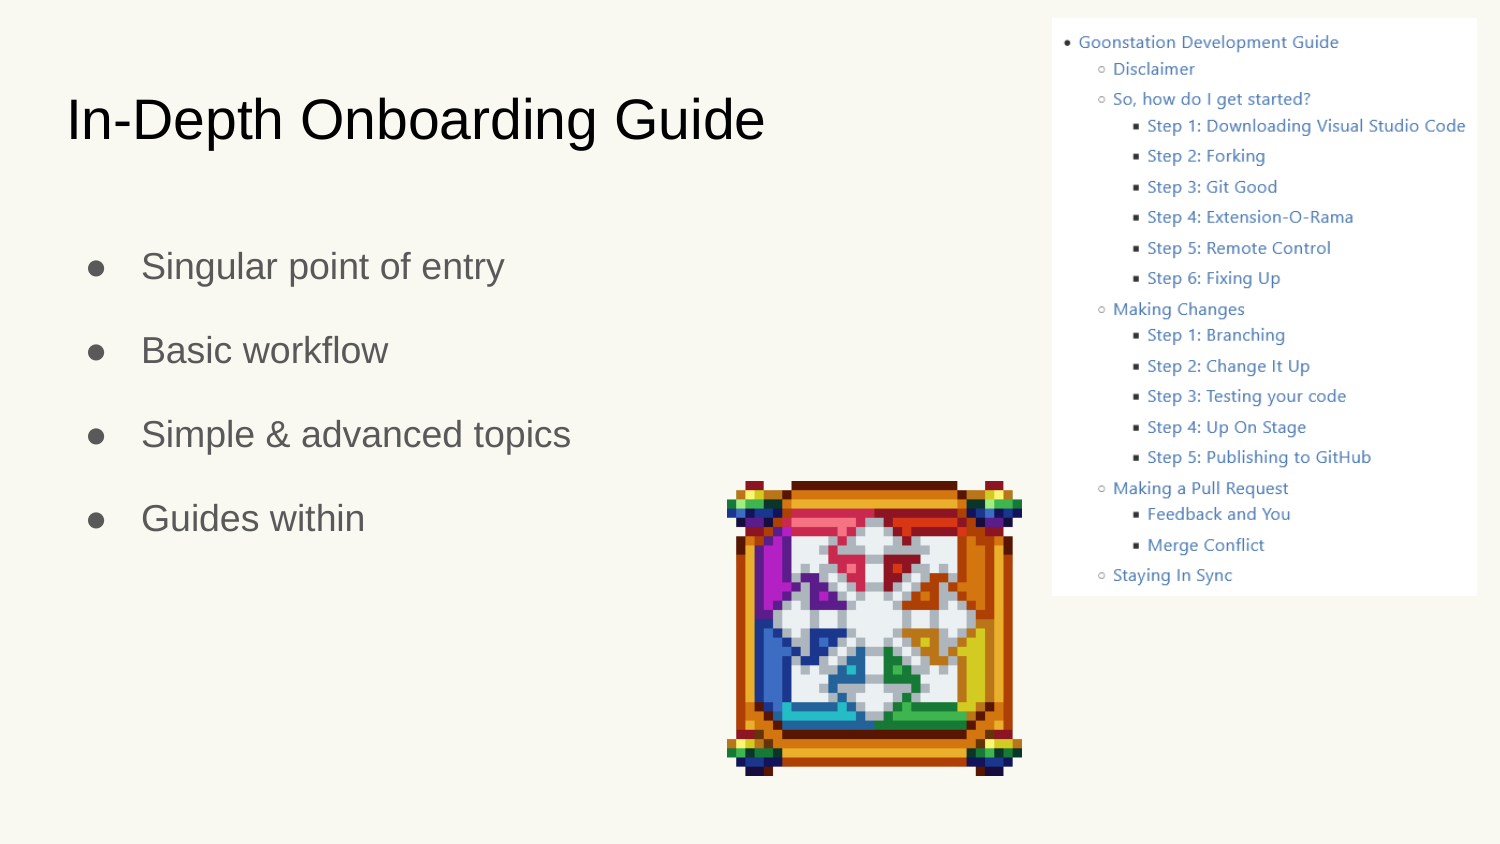

# In-Depth Onboarding Guide
Singular point of entry
Basic workflow
Simple & advanced topics
Guides within